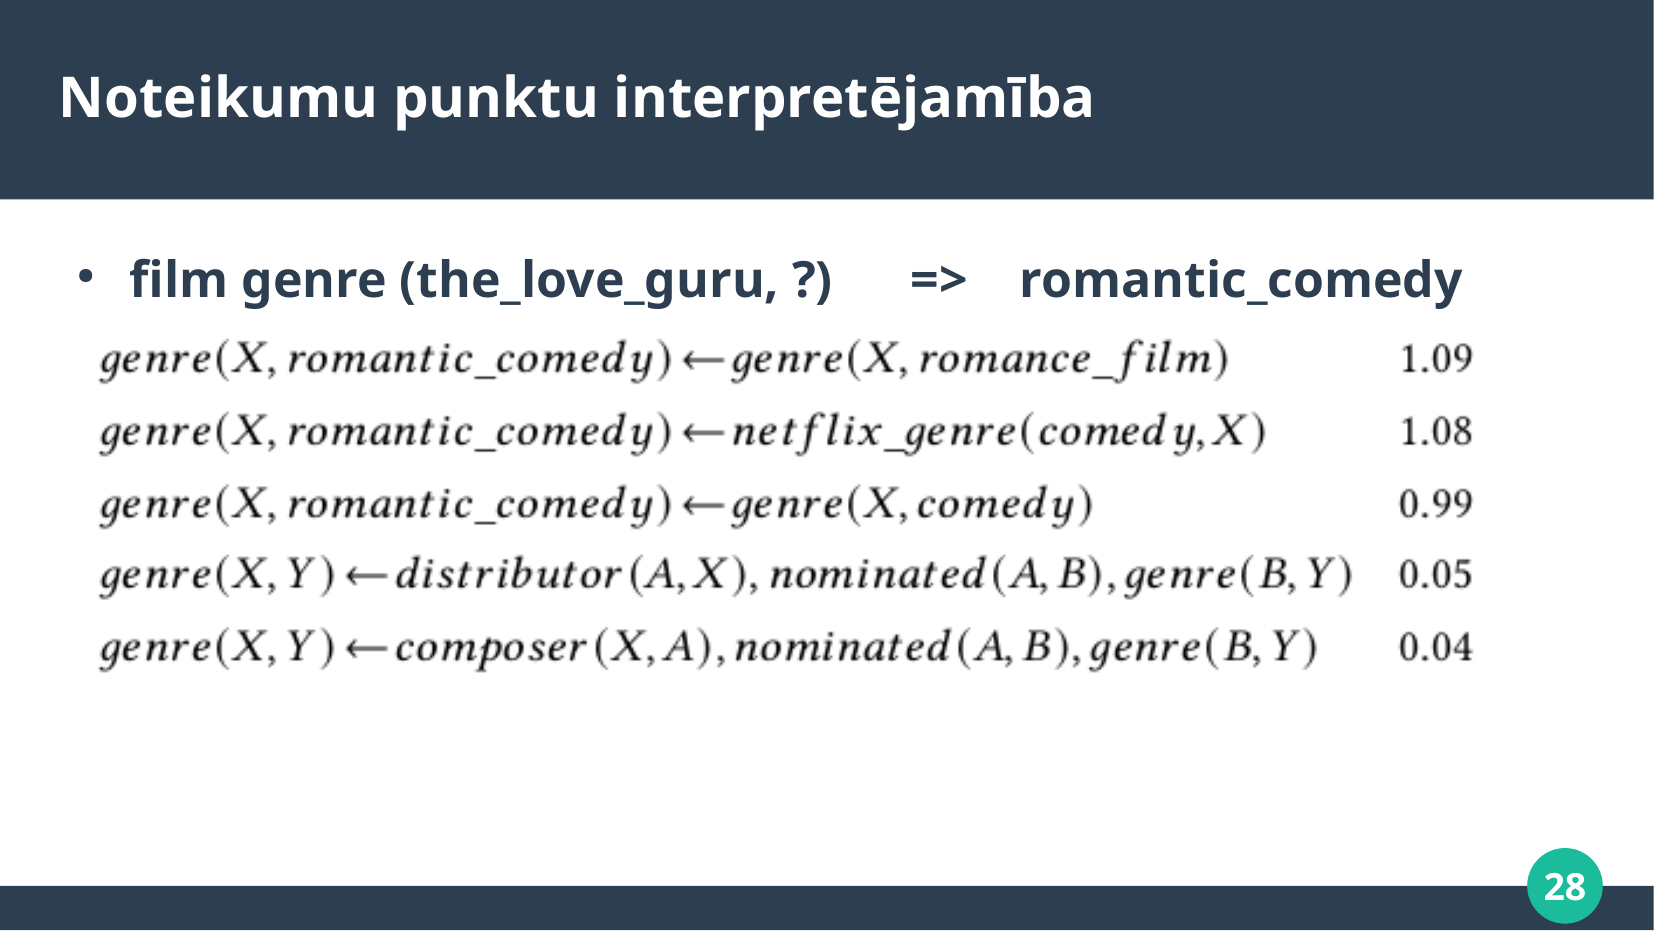

# Noteikumu punktu interpretējamība
film genre (the_love_guru, ?) => romantic_comedy